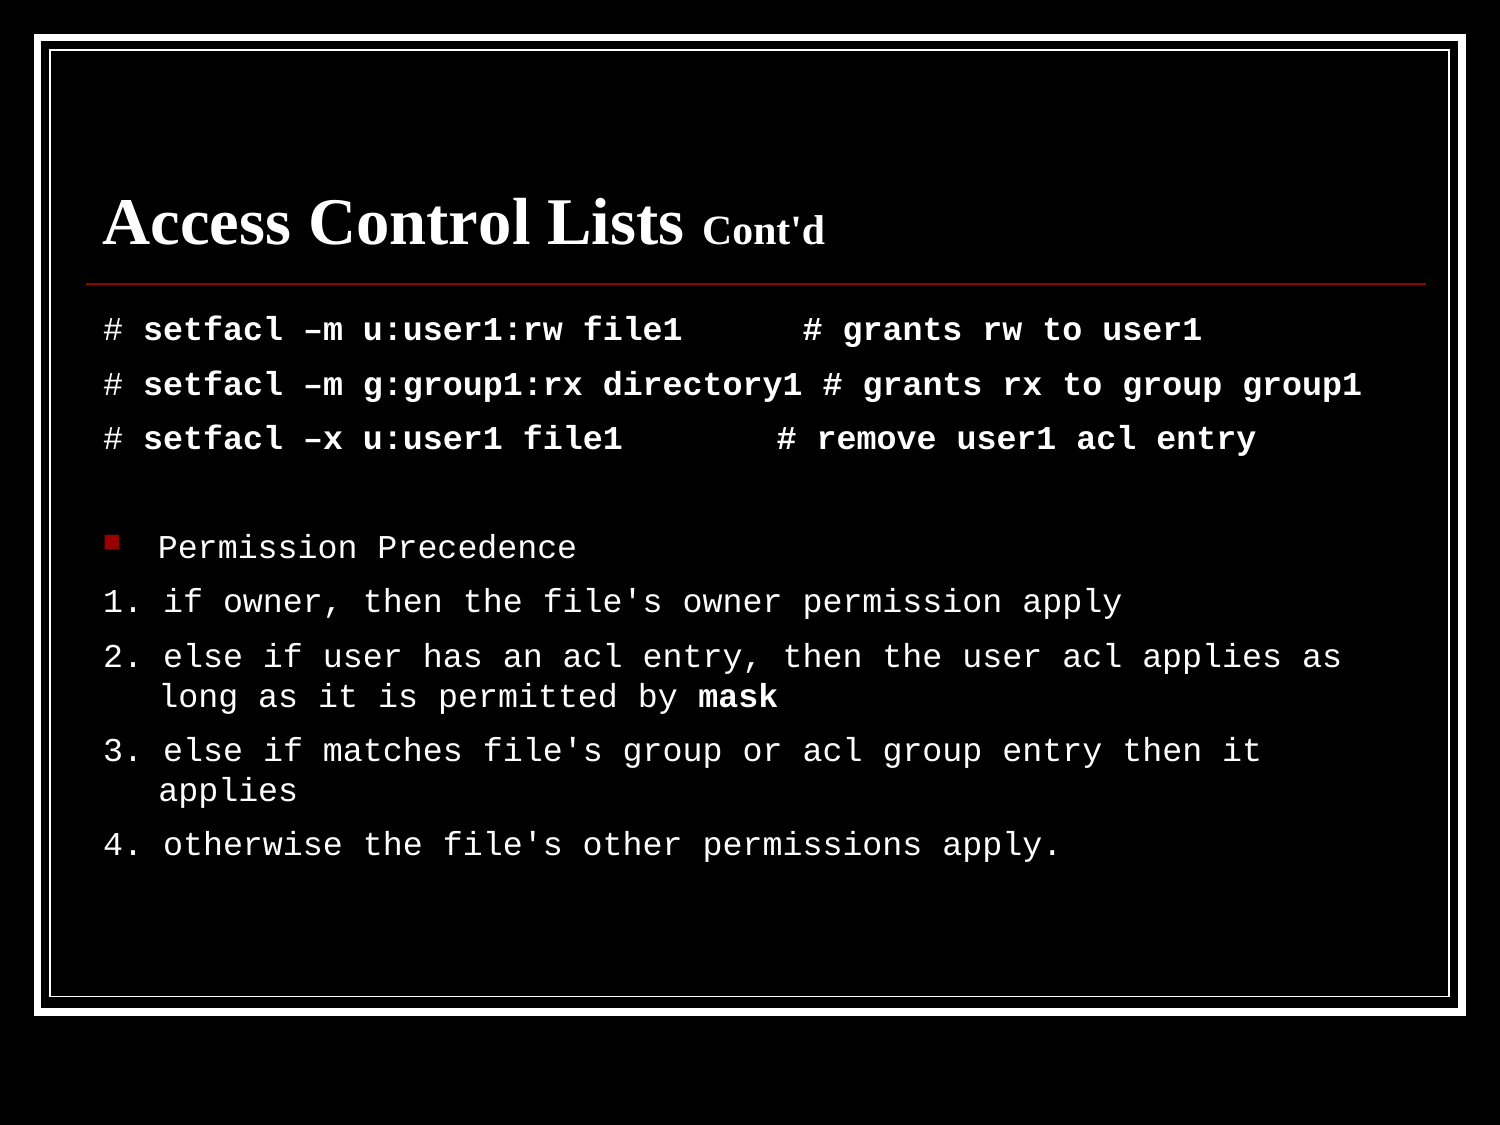

# Access Control Lists Cont'd
# setfacl –m u:user1:rw file1 # grants rw to user1
# setfacl –m g:group1:rx directory1 # grants rx to group group1
# setfacl –x u:user1 file1 		# remove user1 acl entry
Permission Precedence
1. if owner, then the file's owner permission apply
2. else if user has an acl entry, then the user acl applies as long as it is permitted by mask
3. else if matches file's group or acl group entry then it applies
4. otherwise the file's other permissions apply.